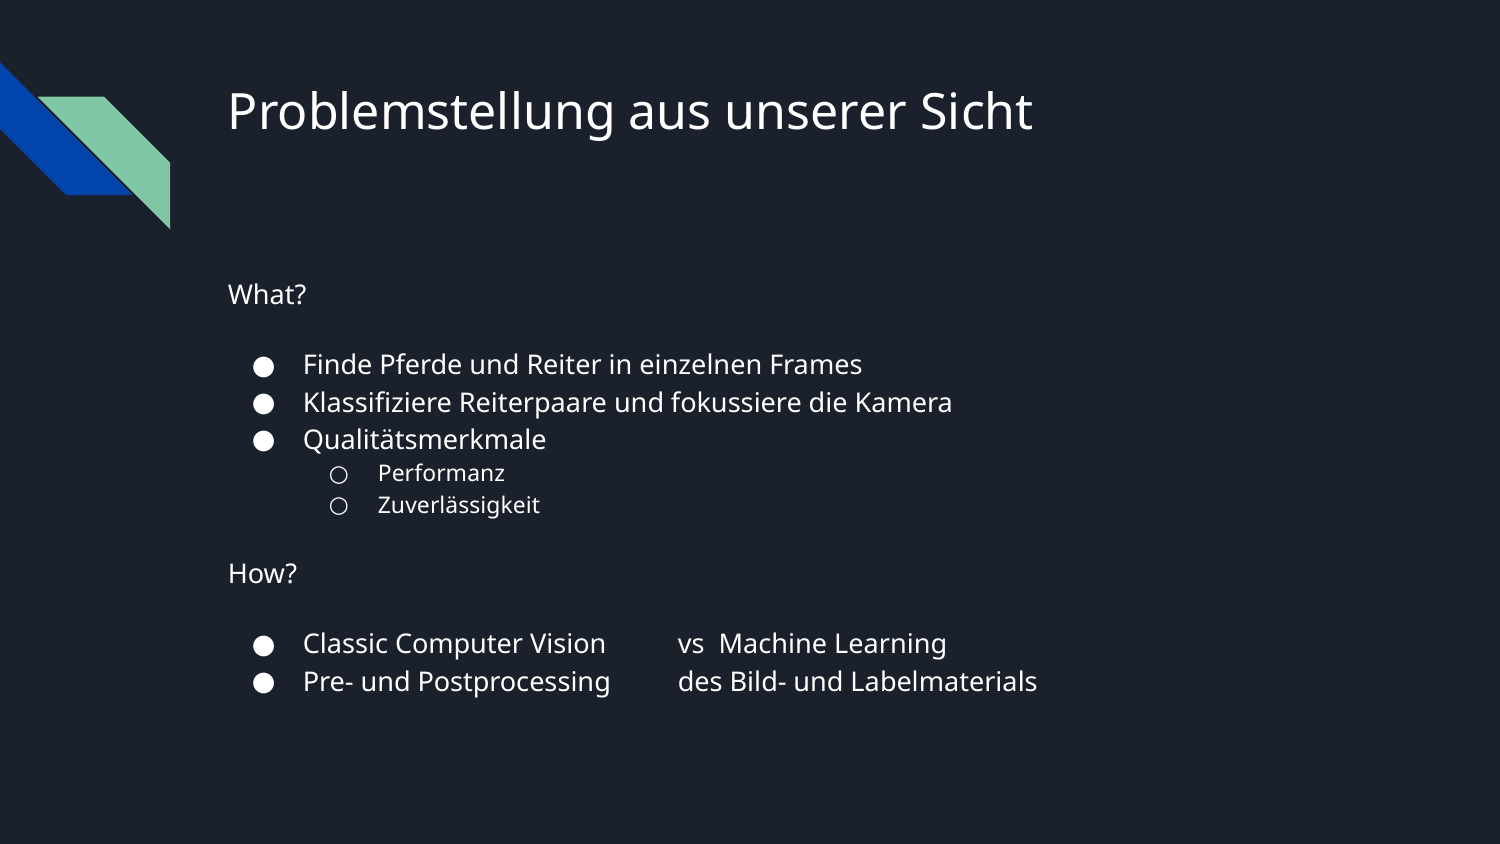

# Problemstellung aus unserer Sicht
What?
Finde Pferde und Reiter in einzelnen Frames
Klassifiziere Reiterpaare und fokussiere die Kamera
Qualitätsmerkmale
Performanz
Zuverlässigkeit
How?
Classic Computer Vision 	vs Machine Learning
Pre- und Postprocessing	des Bild- und Labelmaterials